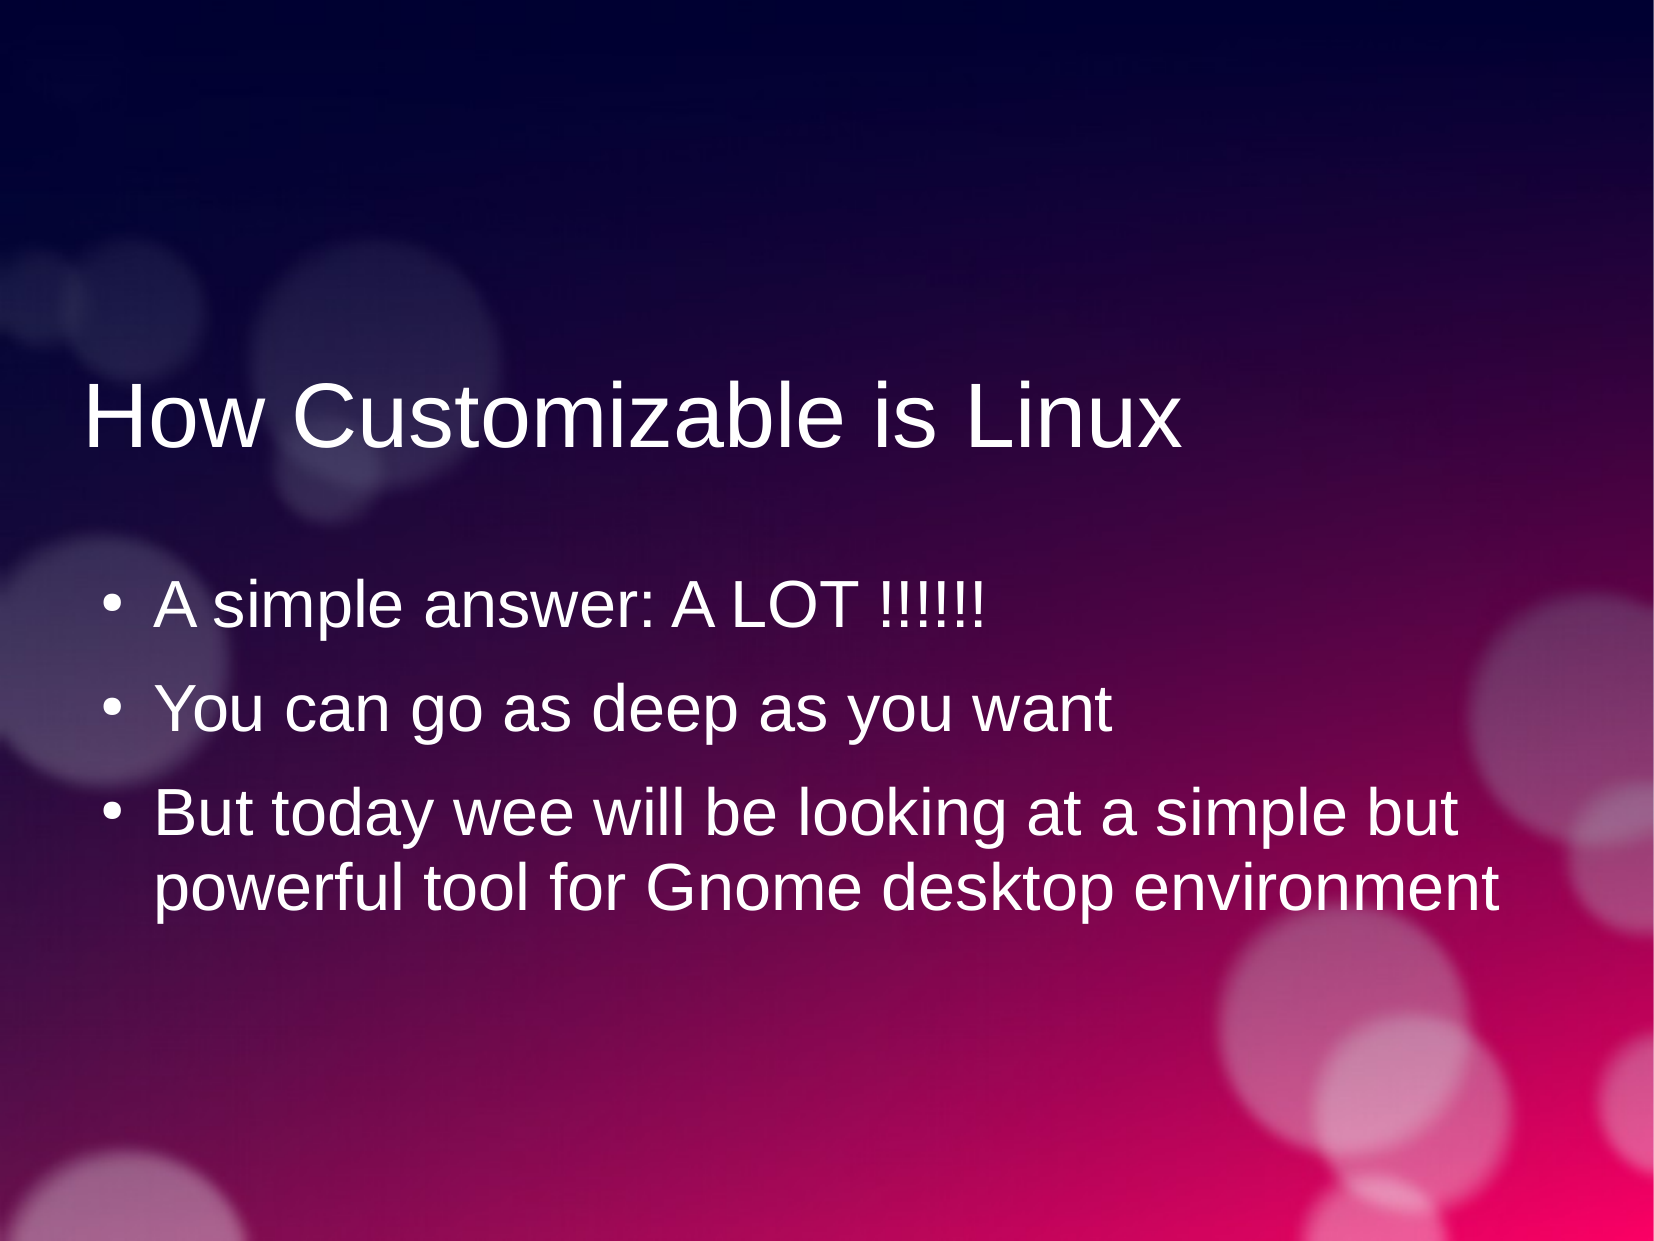

# How Customizable is Linux
A simple answer: A LOT !!!!!!
You can go as deep as you want
But today wee will be looking at a simple but powerful tool for Gnome desktop environment